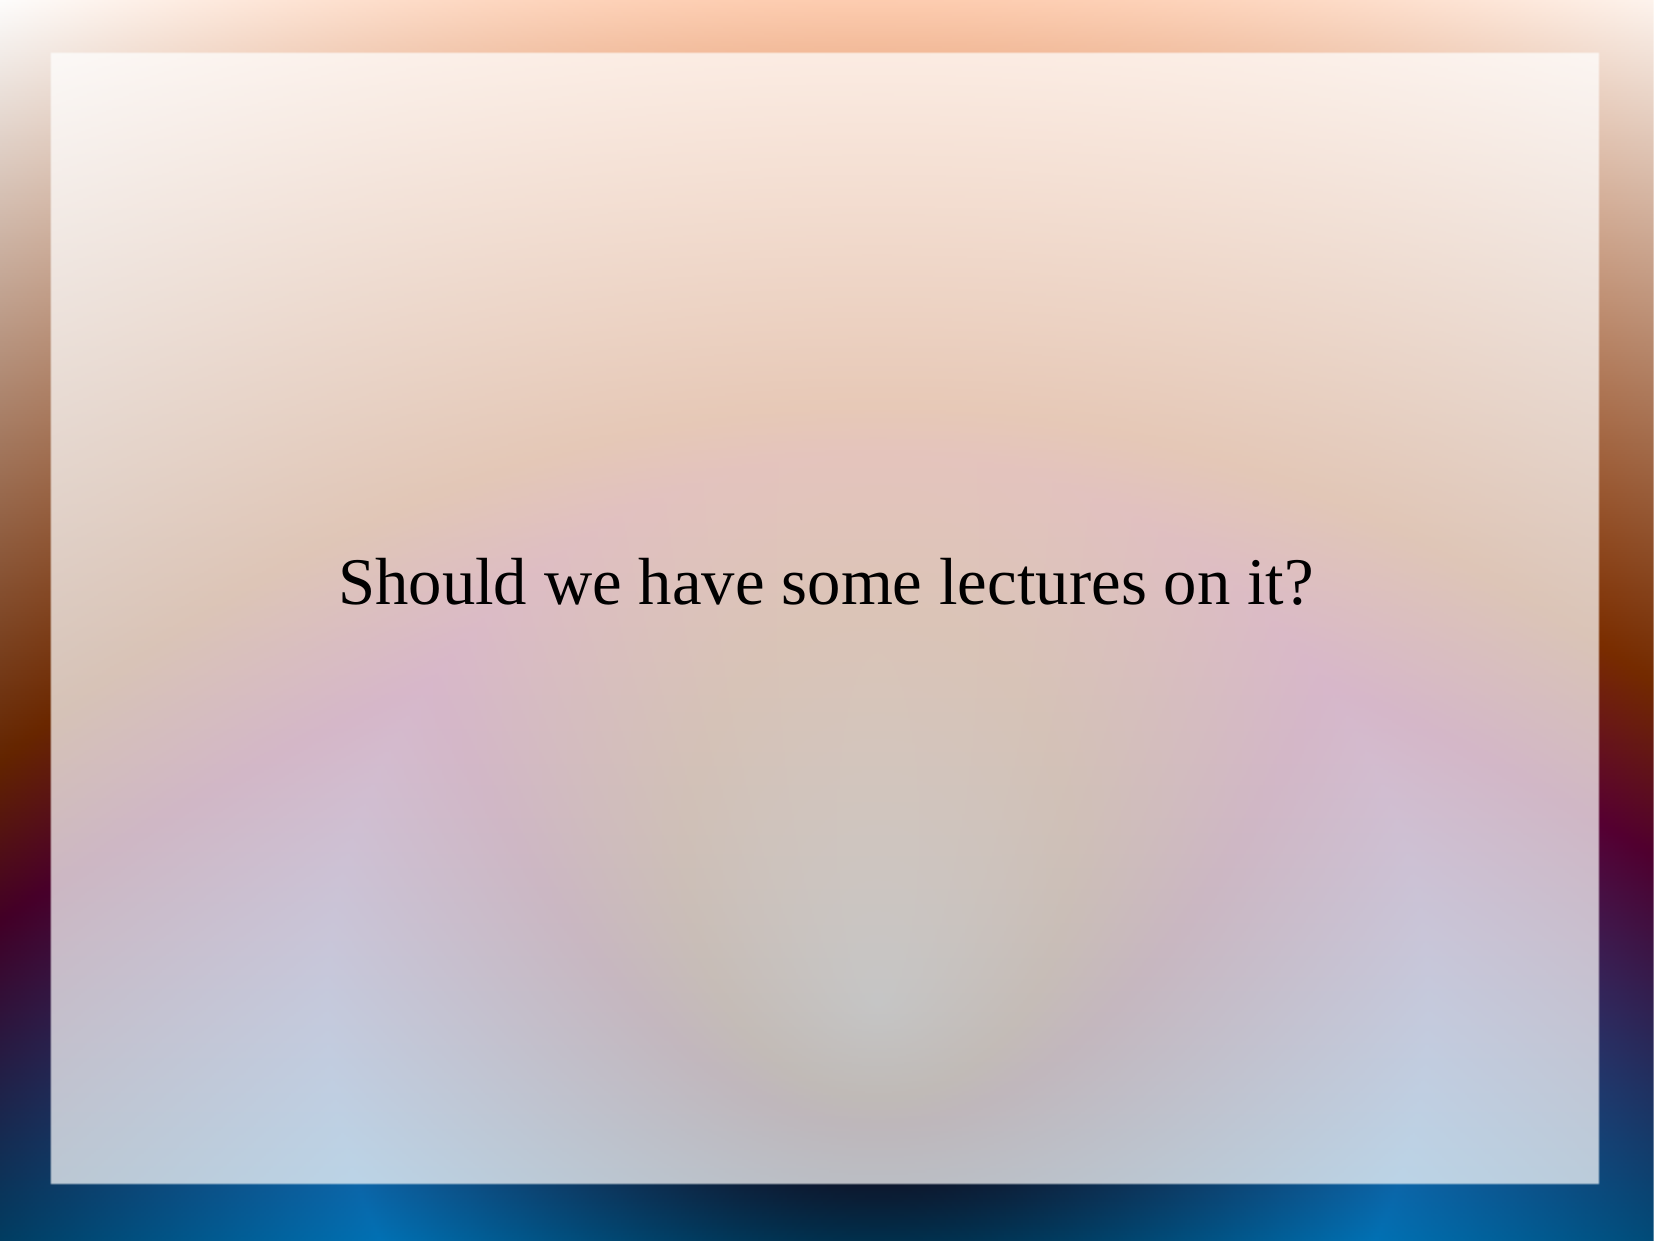

# Should we have some lectures on it?